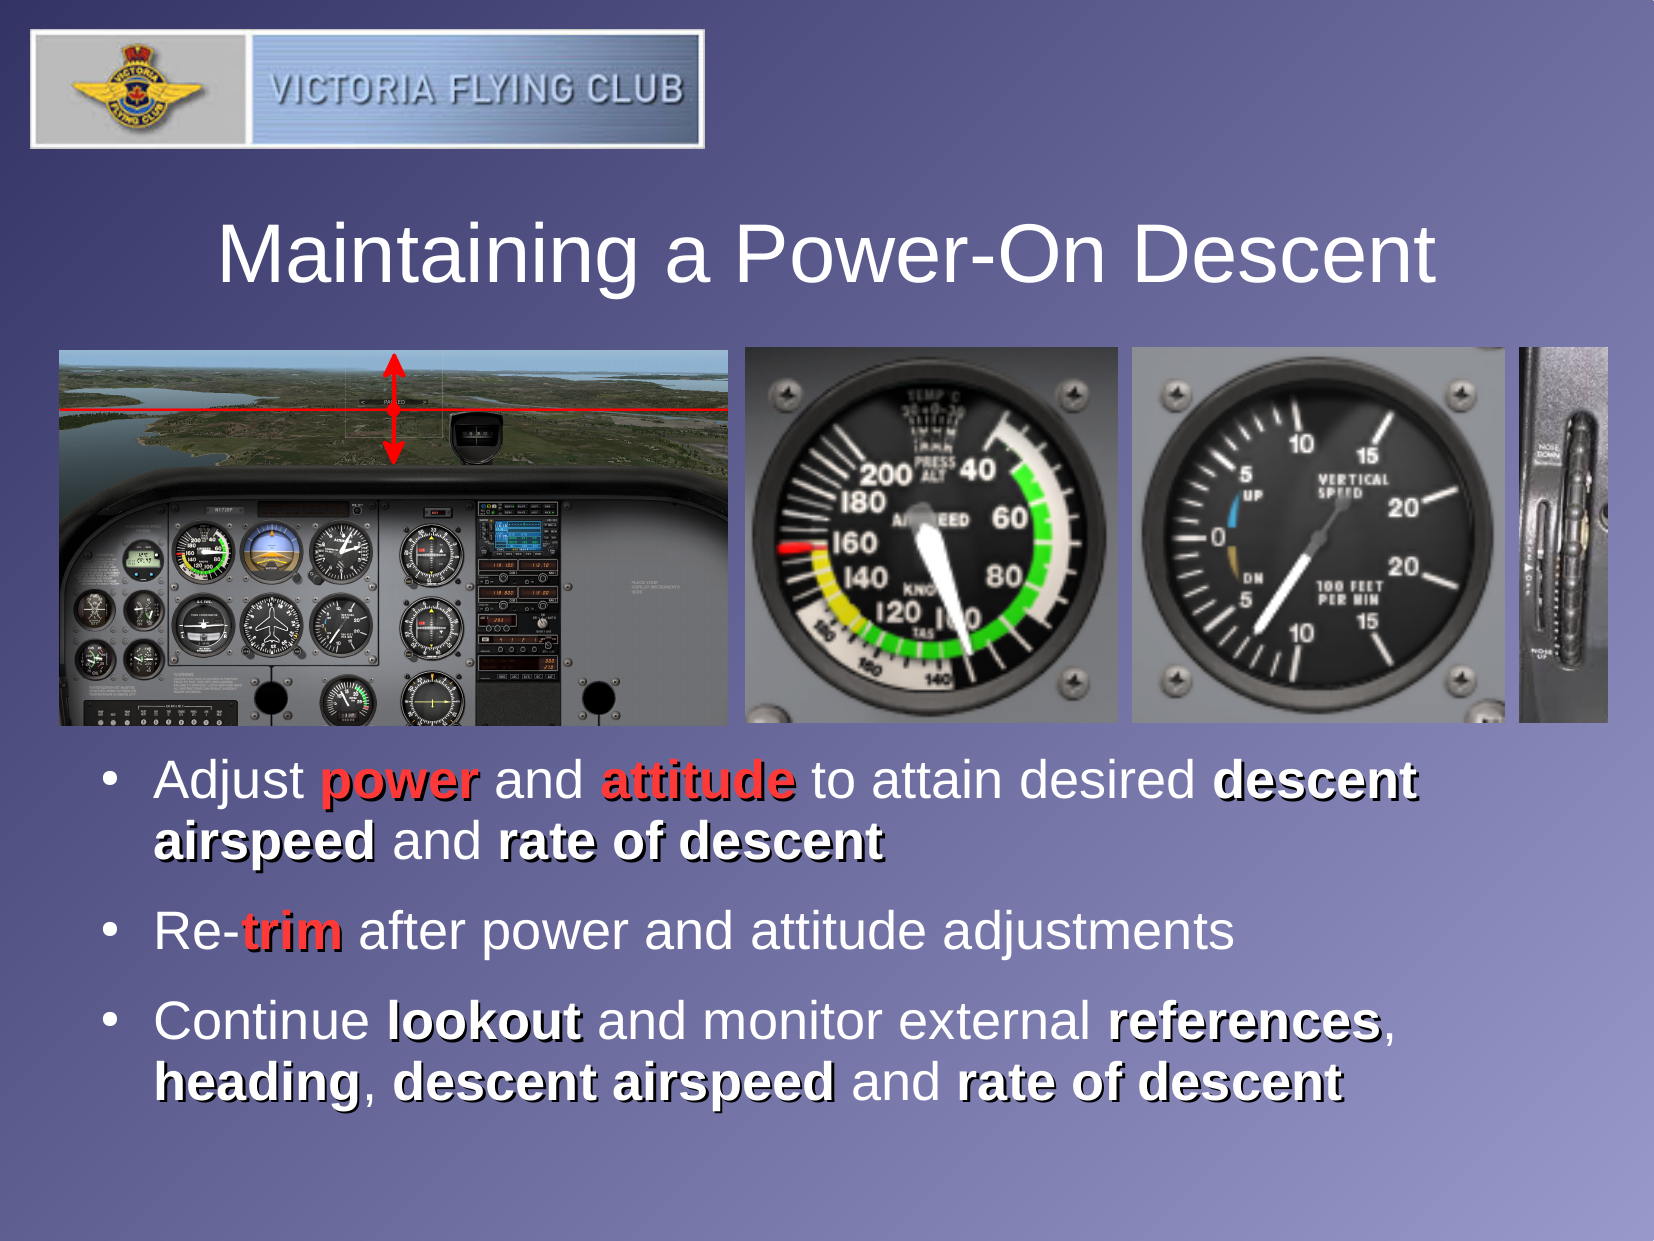

# Maintaining a Power-On Descent
Adjust power and attitude to attain desired descent airspeed and rate of descent
Re-trim after power and attitude adjustments
Continue lookout and monitor external references, heading, descent airspeed and rate of descent